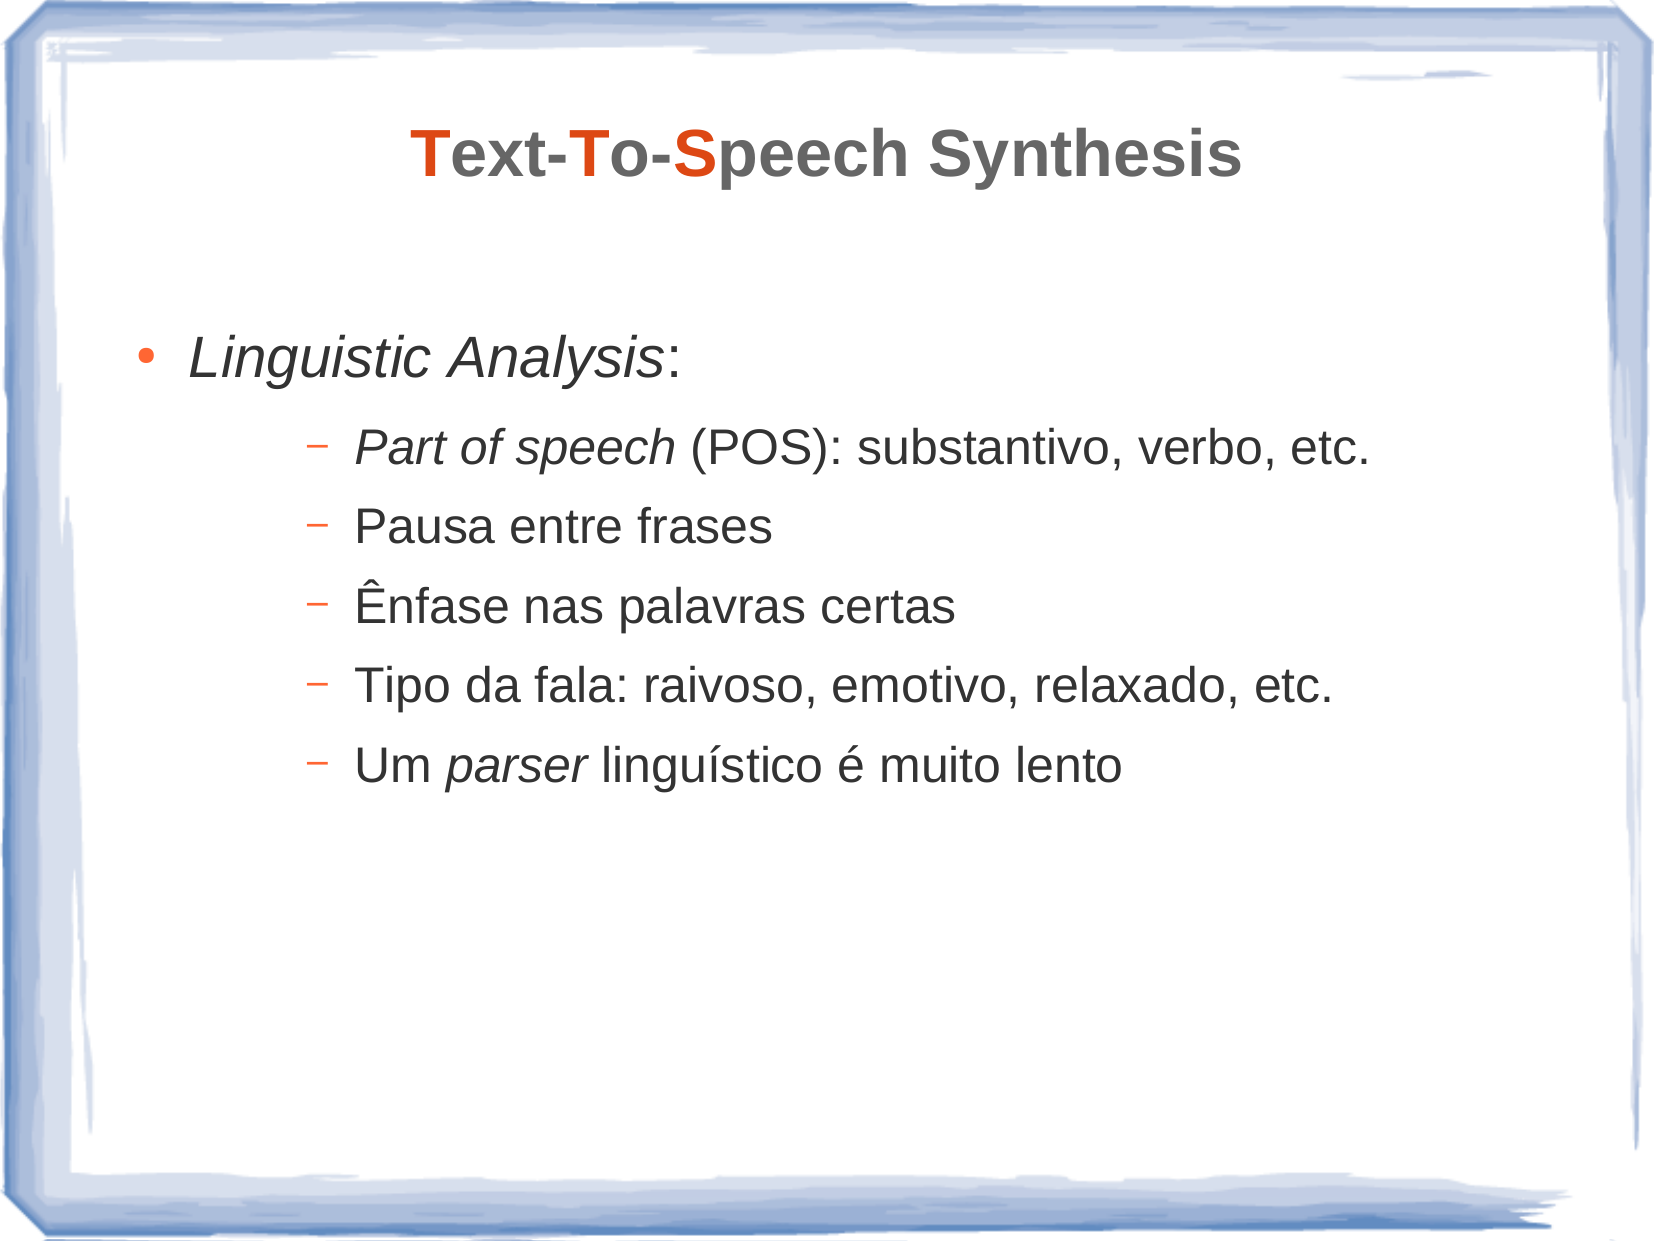

# Text-To-Speech Synthesis
Linguistic Analysis:
Part of speech (POS): substantivo, verbo, etc.
Pausa entre frases
Ênfase nas palavras certas
Tipo da fala: raivoso, emotivo, relaxado, etc.
Um parser linguístico é muito lento